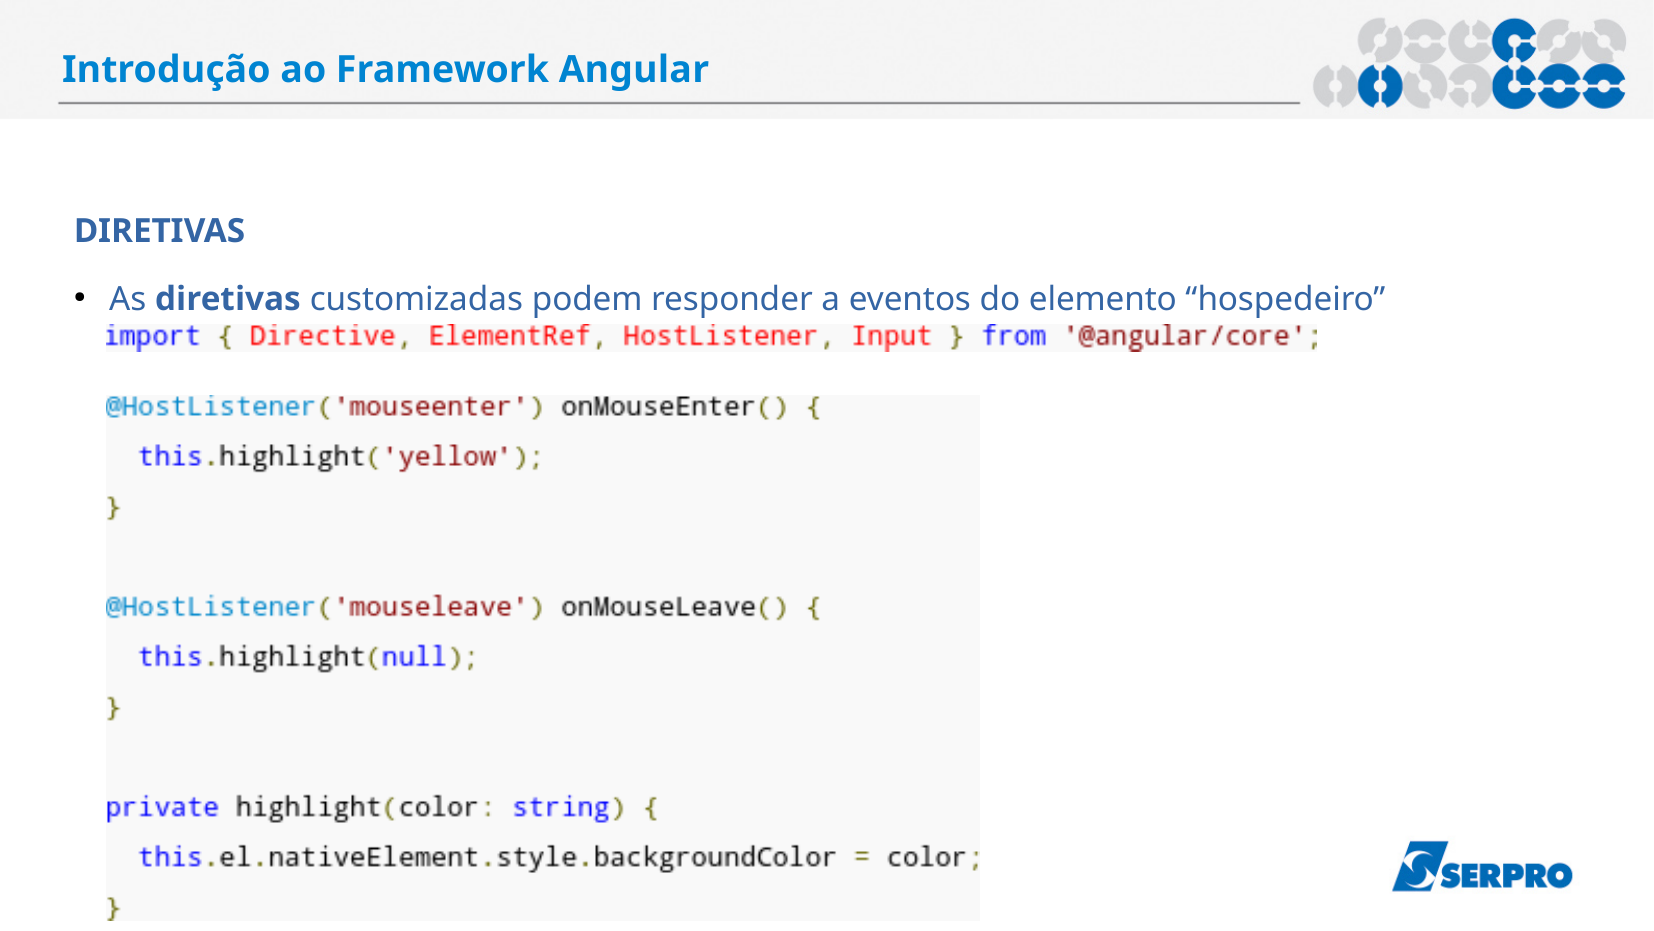

Introdução ao Framework Angular
DIRETIVAS
As diretivas customizadas podem responder a eventos do elemento “hospedeiro”